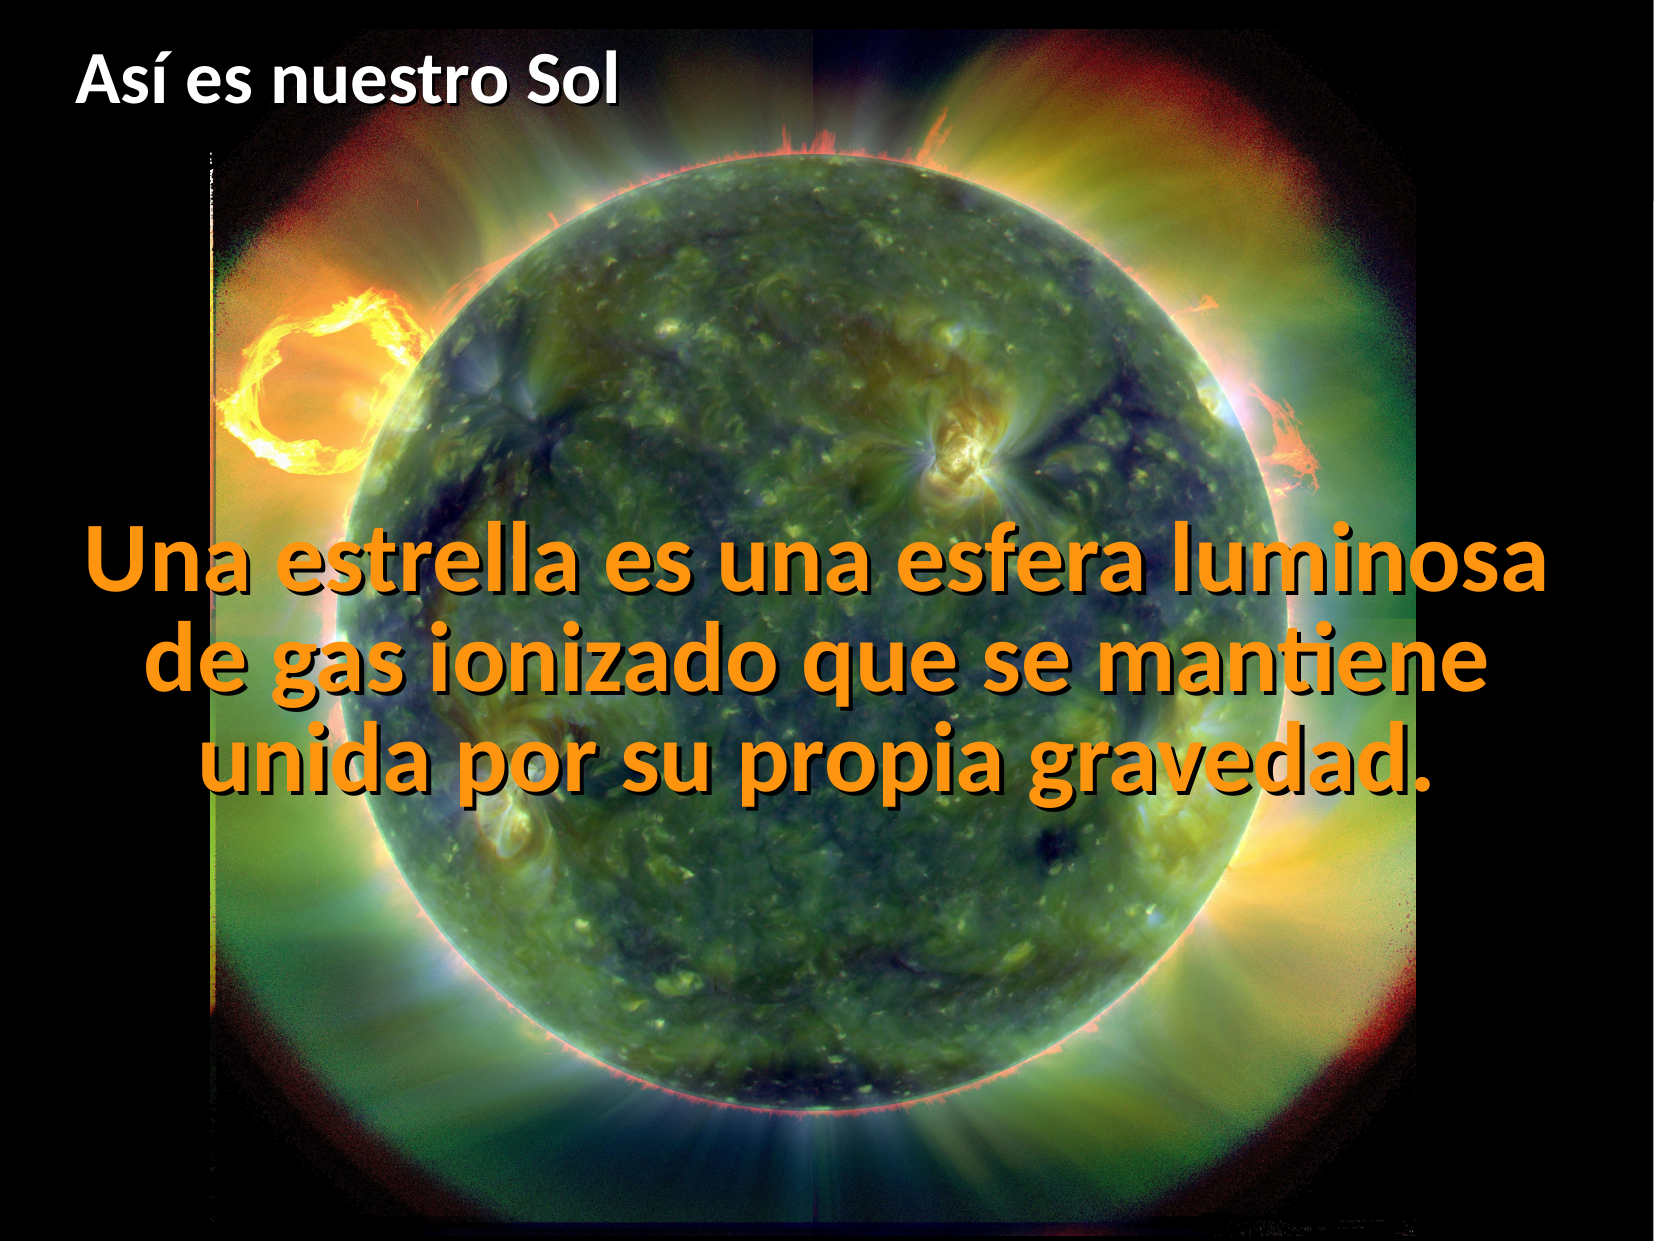

# Así es nuestro Sol
Una estrella es una esfera luminosa de gas ionizado que se mantiene unida por su propia gravedad.
Astronomía (Asorey)
5